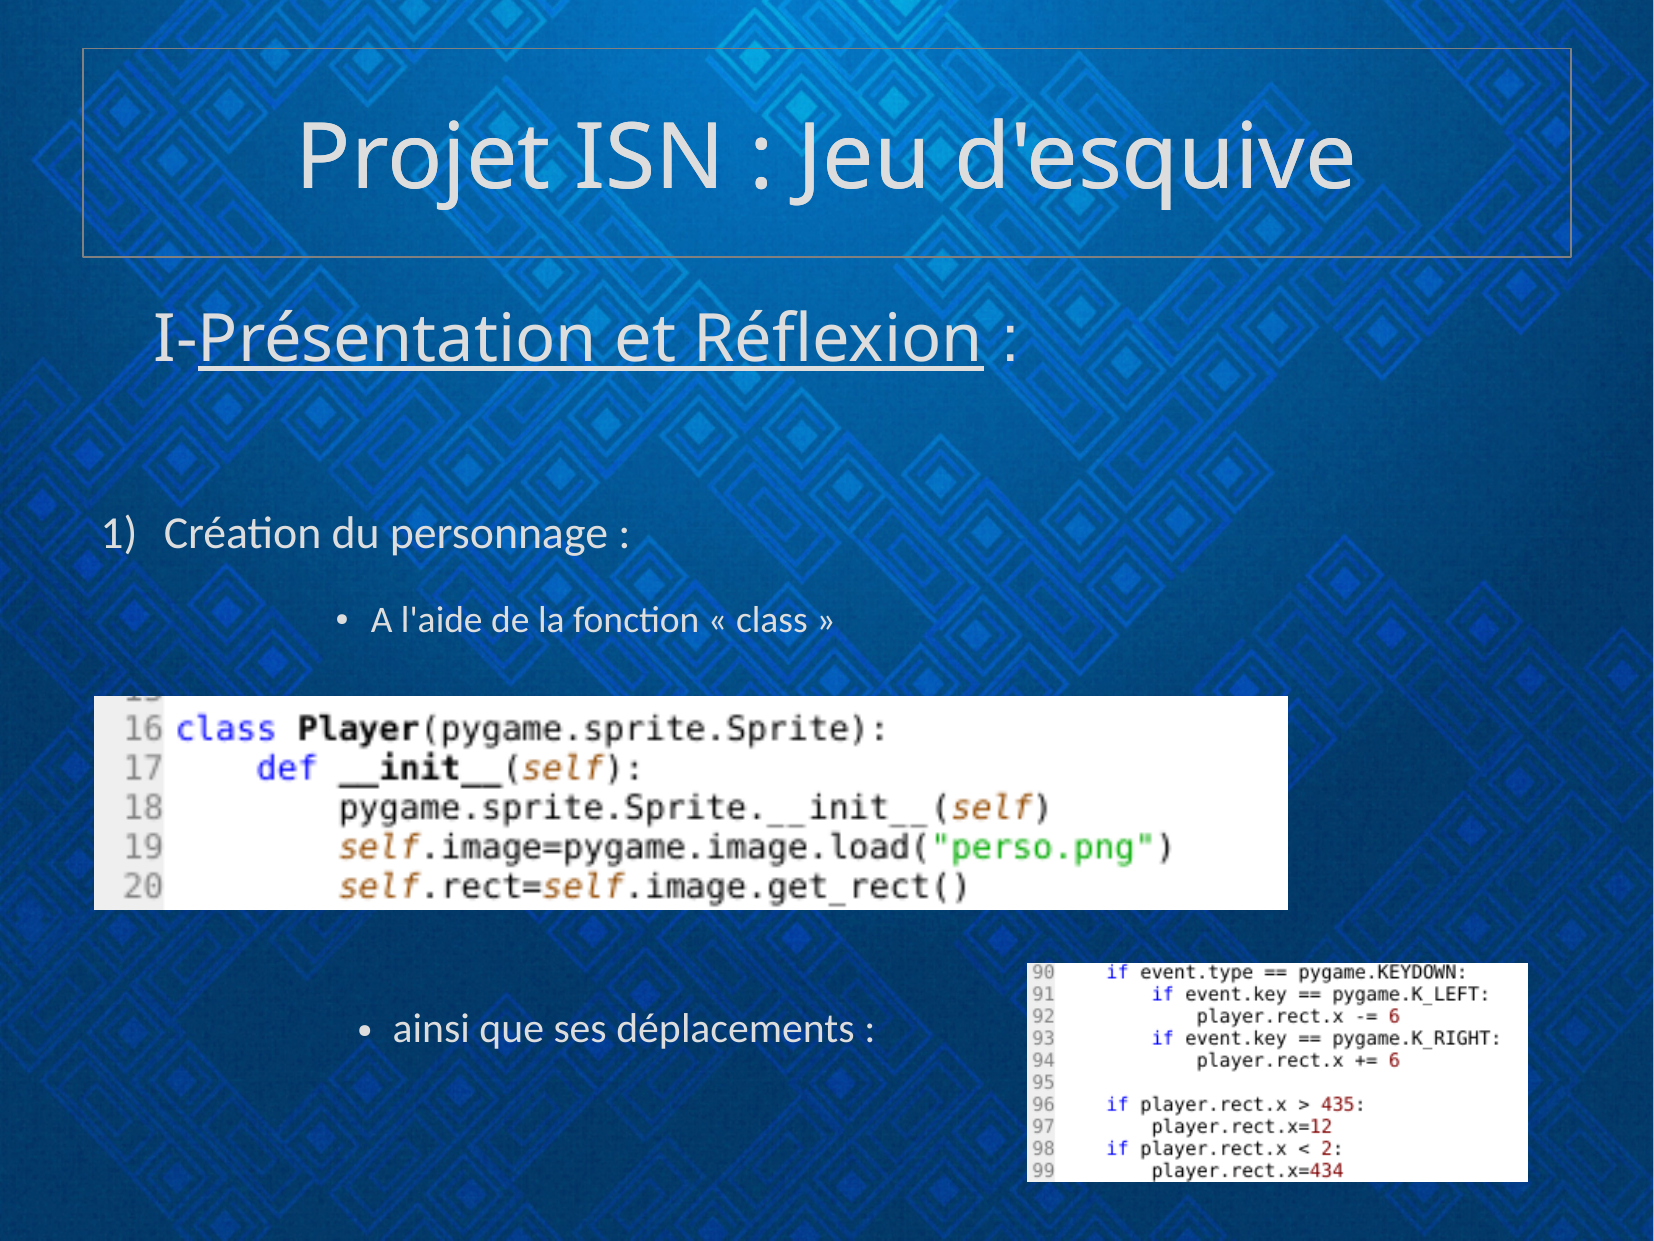

Projet ISN : Jeu d'esquive
# Projet ISN : Jeu d'esquive
I-Présentation et Réflexion :
 Création du personnage :
A l'aide de la fonction « class »
ainsi que ses déplacements :